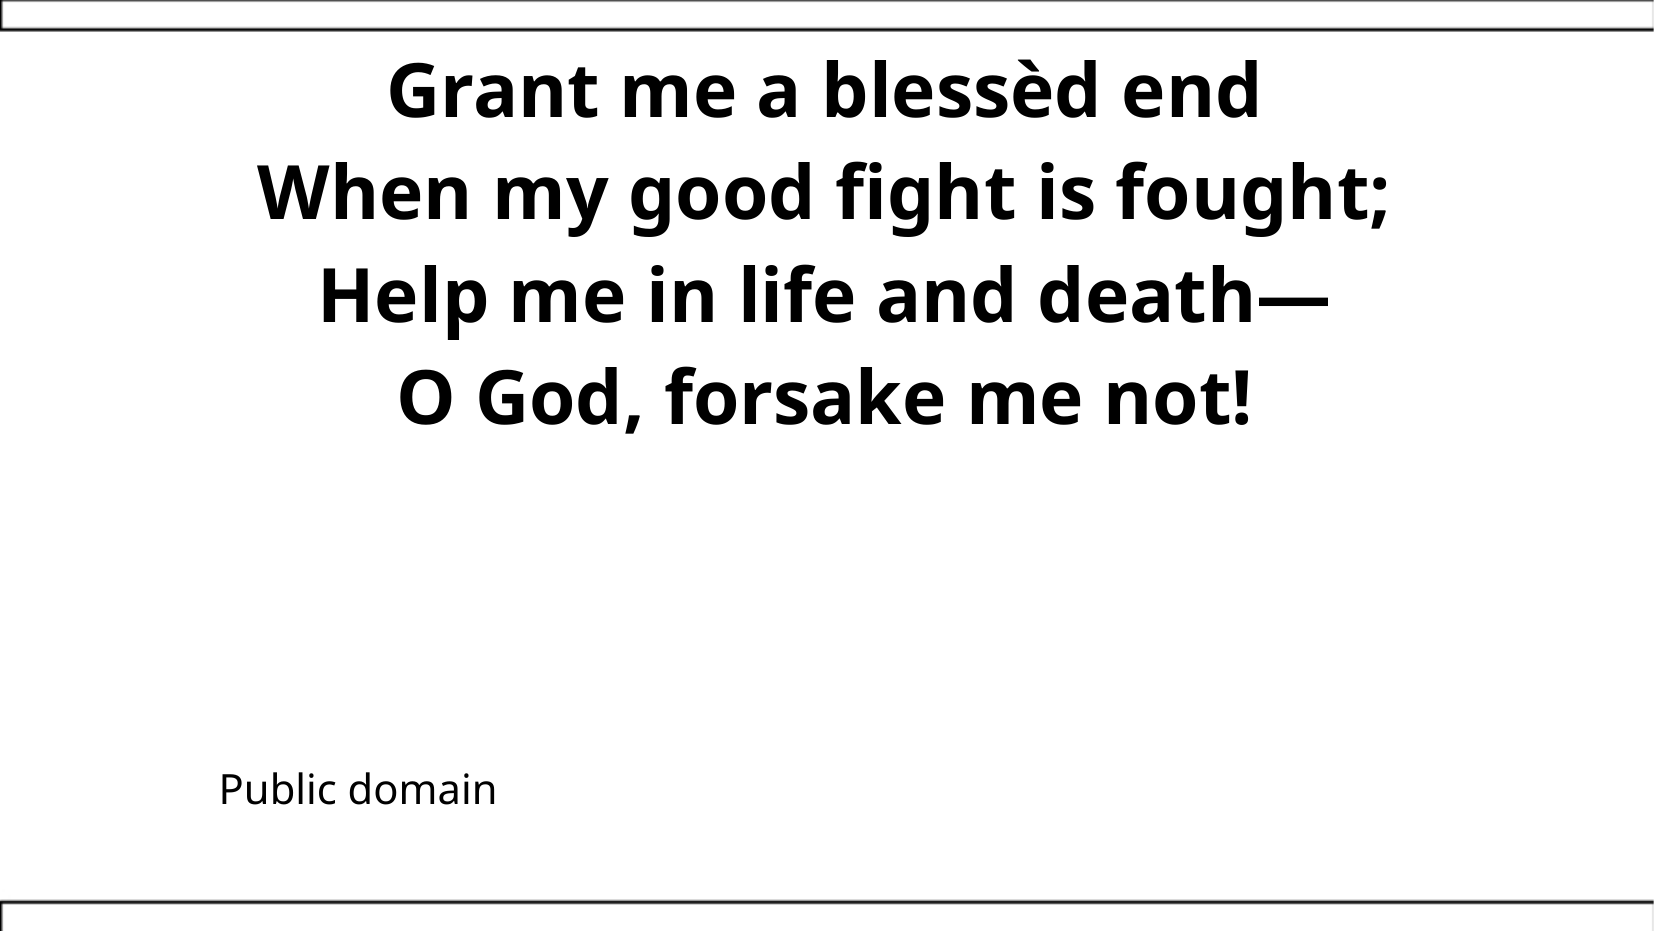

Grant me a blessèd end
When my good fight is fought;
Help me in life and death—
O God, forsake me not!
 Public domain